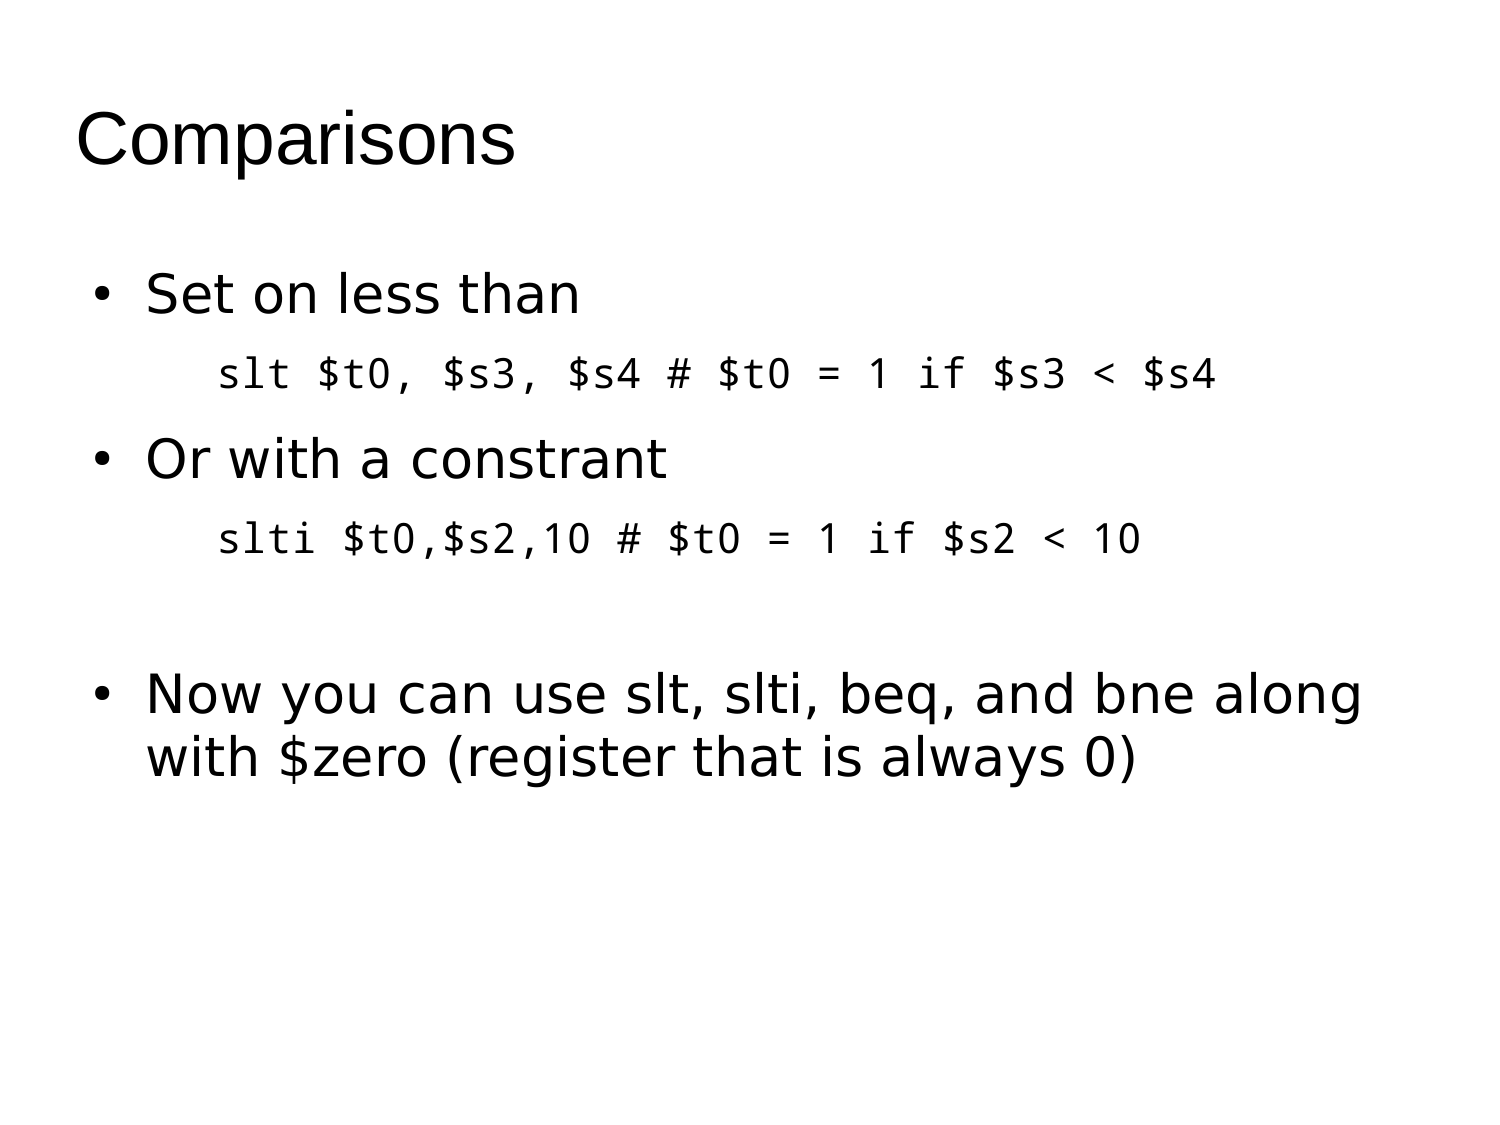

# Comparisons
Set on less than
slt $t0, $s3, $s4 # $t0 = 1 if $s3 < $s4
Or with a constrant
slti $t0,$s2,10 # $t0 = 1 if $s2 < 10
Now you can use slt, slti, beq, and bne along with $zero (register that is always 0)